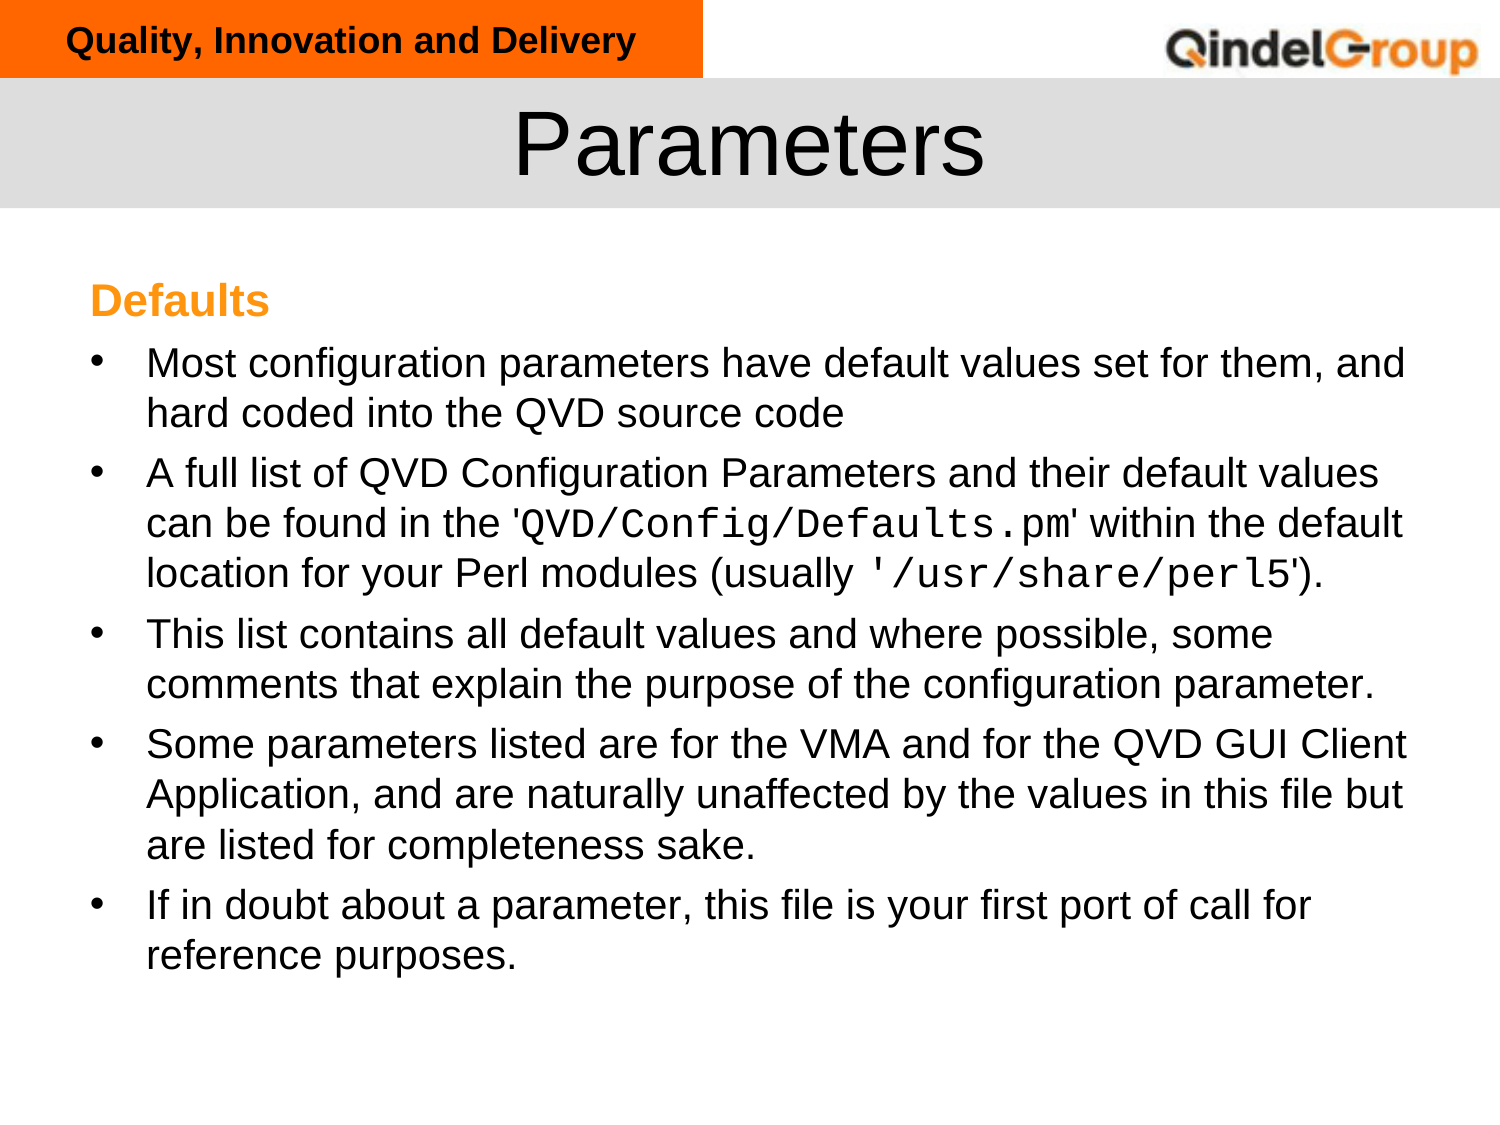

# Parameters
Defaults
Most configuration parameters have default values set for them, and hard coded into the QVD source code
A full list of QVD Configuration Parameters and their default values can be found in the 'QVD/Config/Defaults.pm' within the default location for your Perl modules (usually '/usr/share/perl5').
This list contains all default values and where possible, some comments that explain the purpose of the configuration parameter.
Some parameters listed are for the VMA and for the QVD GUI Client Application, and are naturally unaffected by the values in this file but are listed for completeness sake.
If in doubt about a parameter, this file is your first port of call for reference purposes.